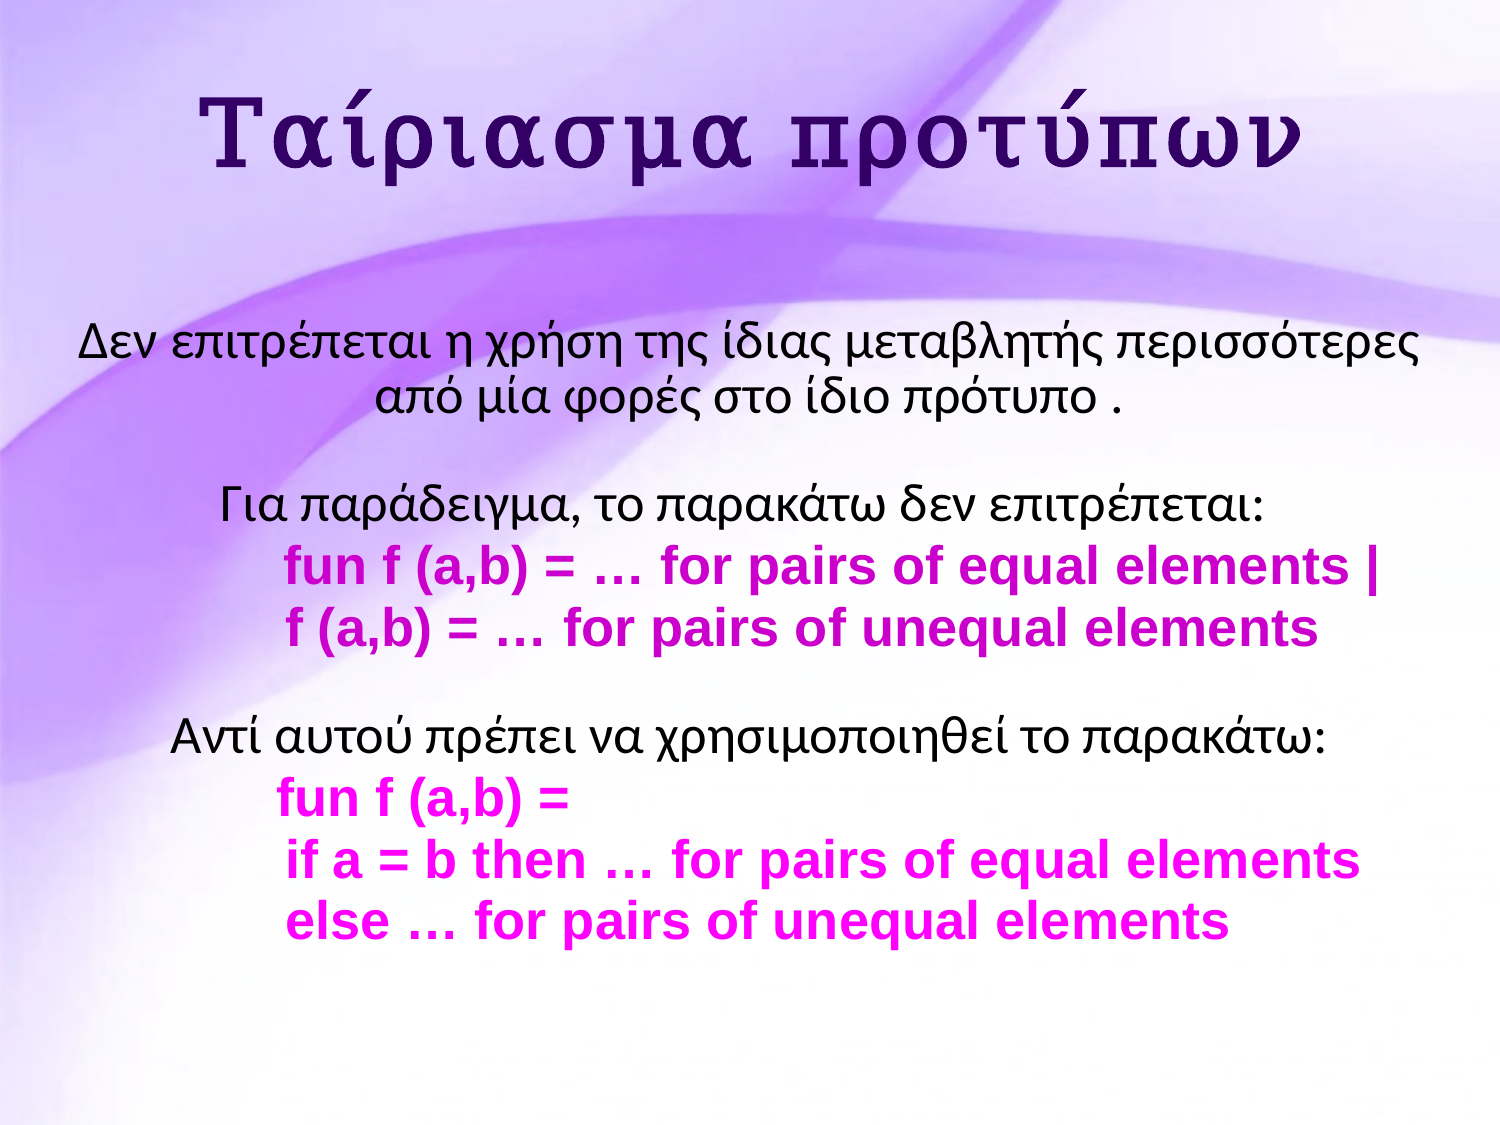

# Ταίριασμα προτύπων
Δεν επιτρέπεται η χρήση της ίδιας μεταβλητής περισσότερες από μία φορές στο ίδιο πρότυπο .
Για παράδειγμα, το παρακάτω δεν επιτρέπεται:
 fun f (a,b) = … for pairs of equal elements |
 f (a,b) = … for pairs of unequal elements
Αντί αυτού πρέπει να χρησιμοποιηθεί το παρακάτω:
 fun f (a,b) =
 if a = b then … for pairs of equal elements
 else … for pairs of unequal elements